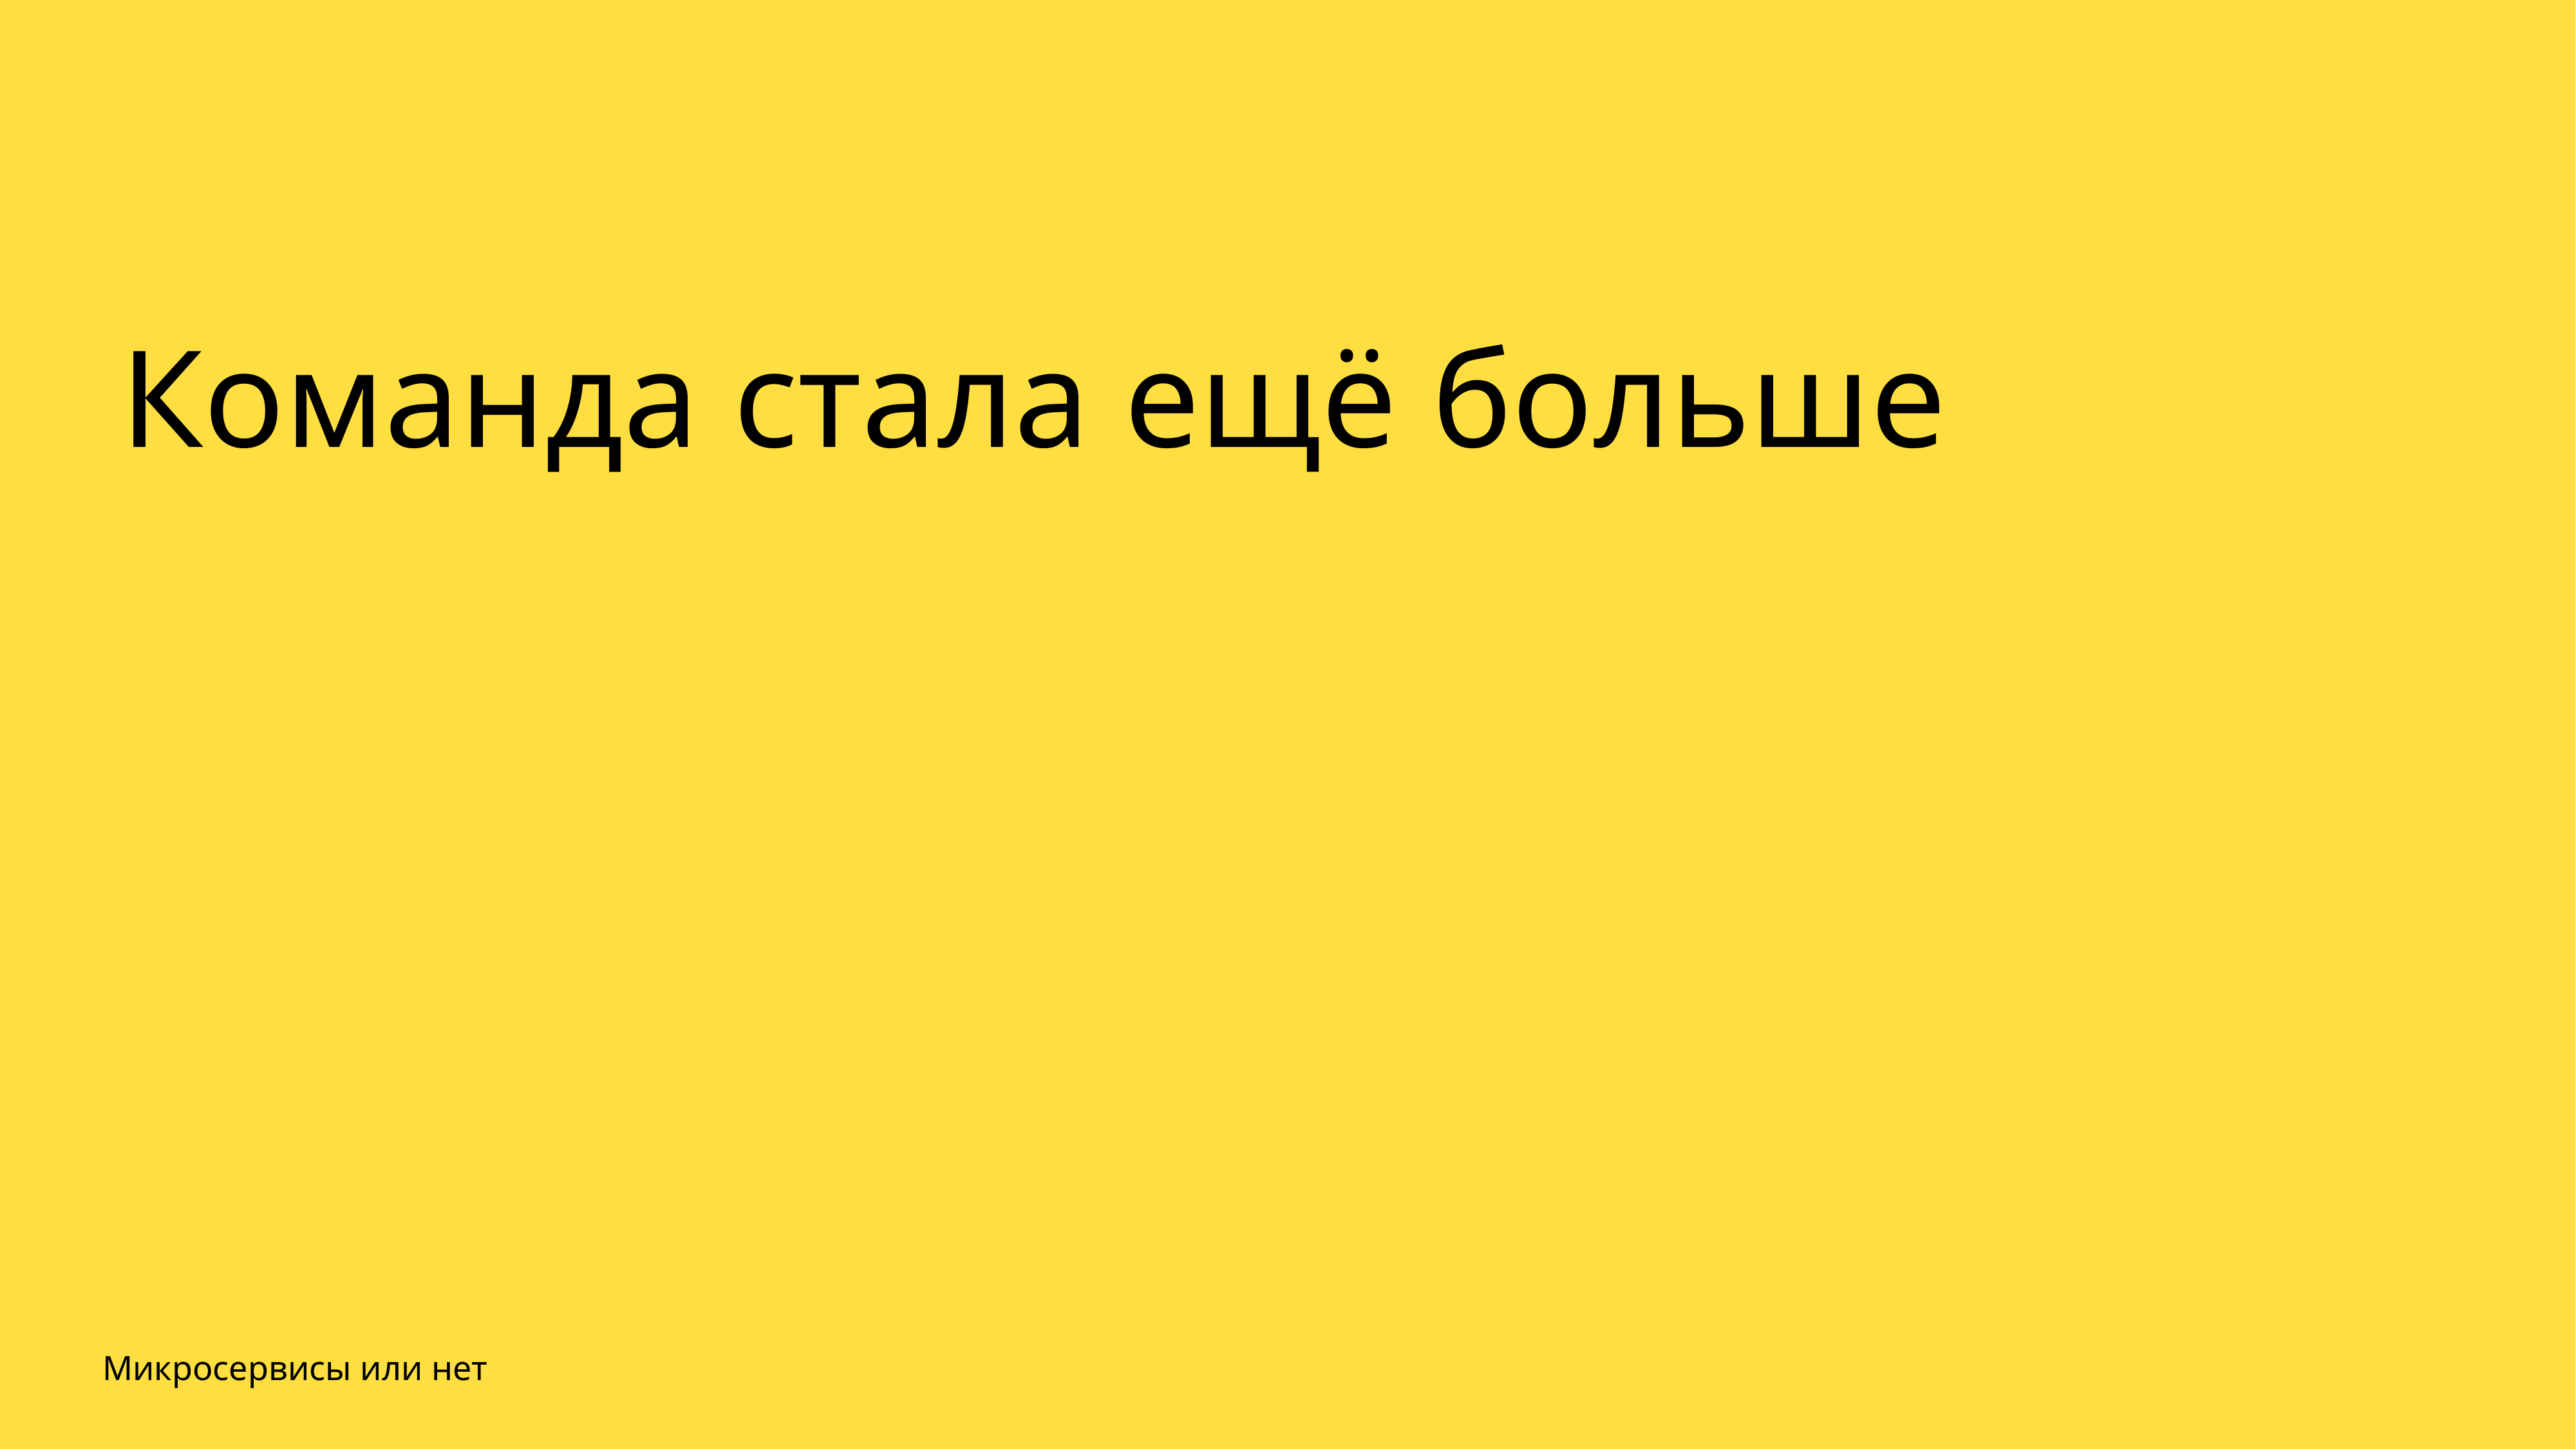

# Команда стала ещё больше
Микросервисы или нет